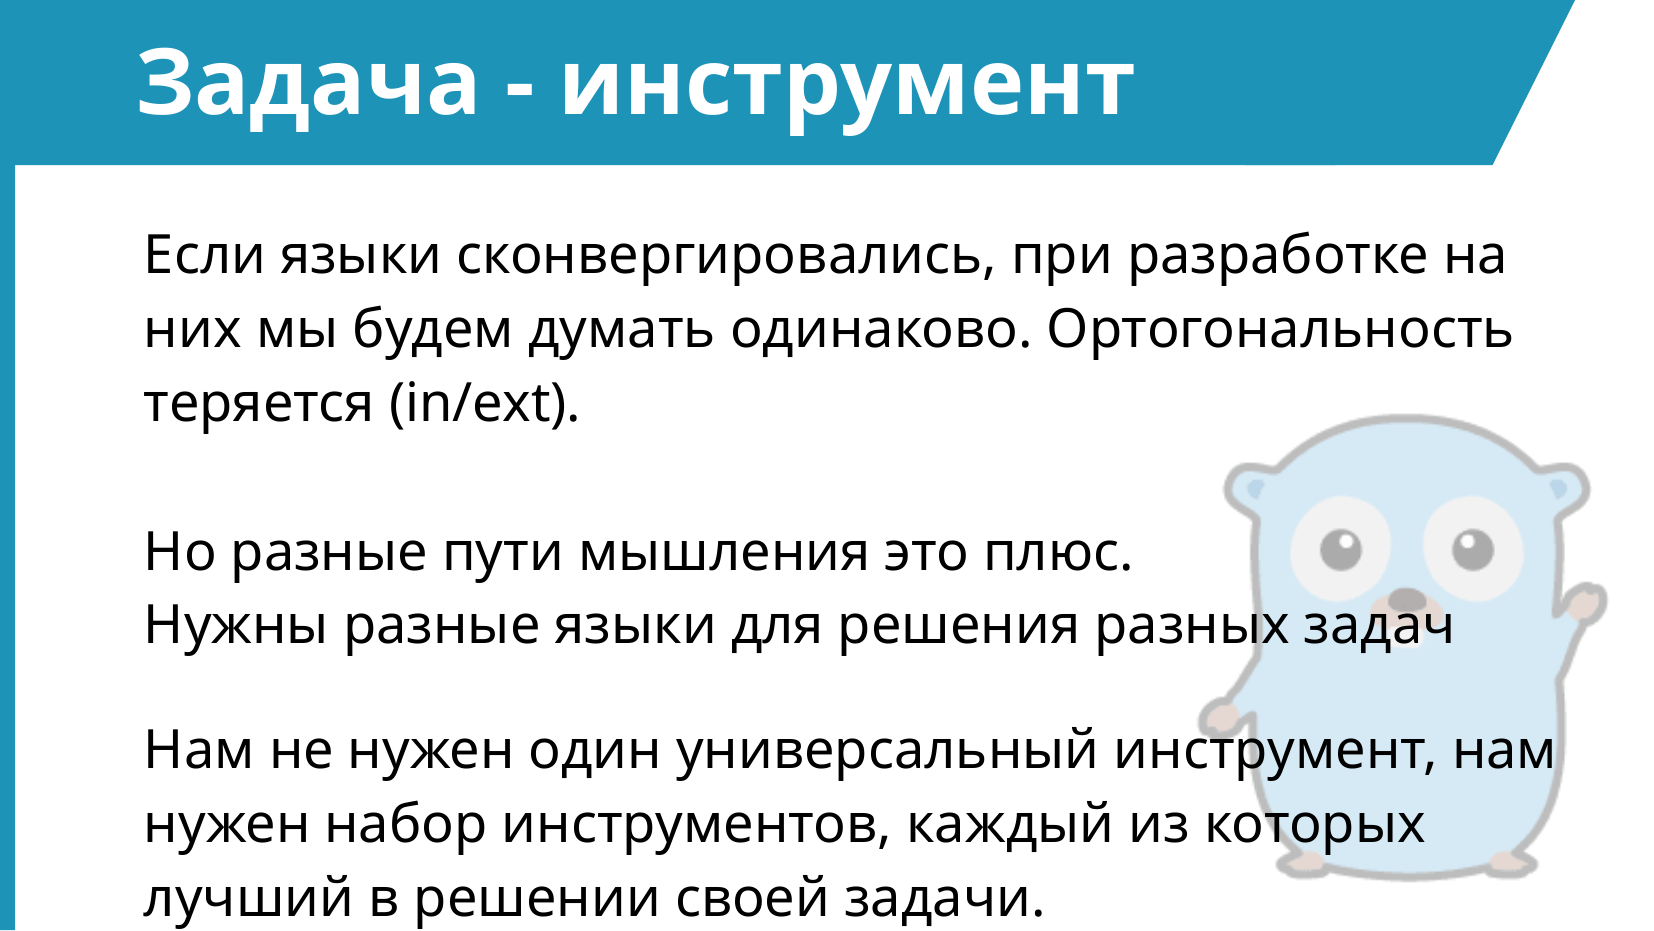

# Задача - инструмент
Если языки сконвергировались, при разработке на них мы будем думать одинаково. Ортогональность теряется (in/ext).
Но разные пути мышления это плюс.
Нужны разные языки для решения разных задач
Нам не нужен один универсальный инструмент, нам нужен набор инструментов, каждый из которых лучший в решении своей задачи.